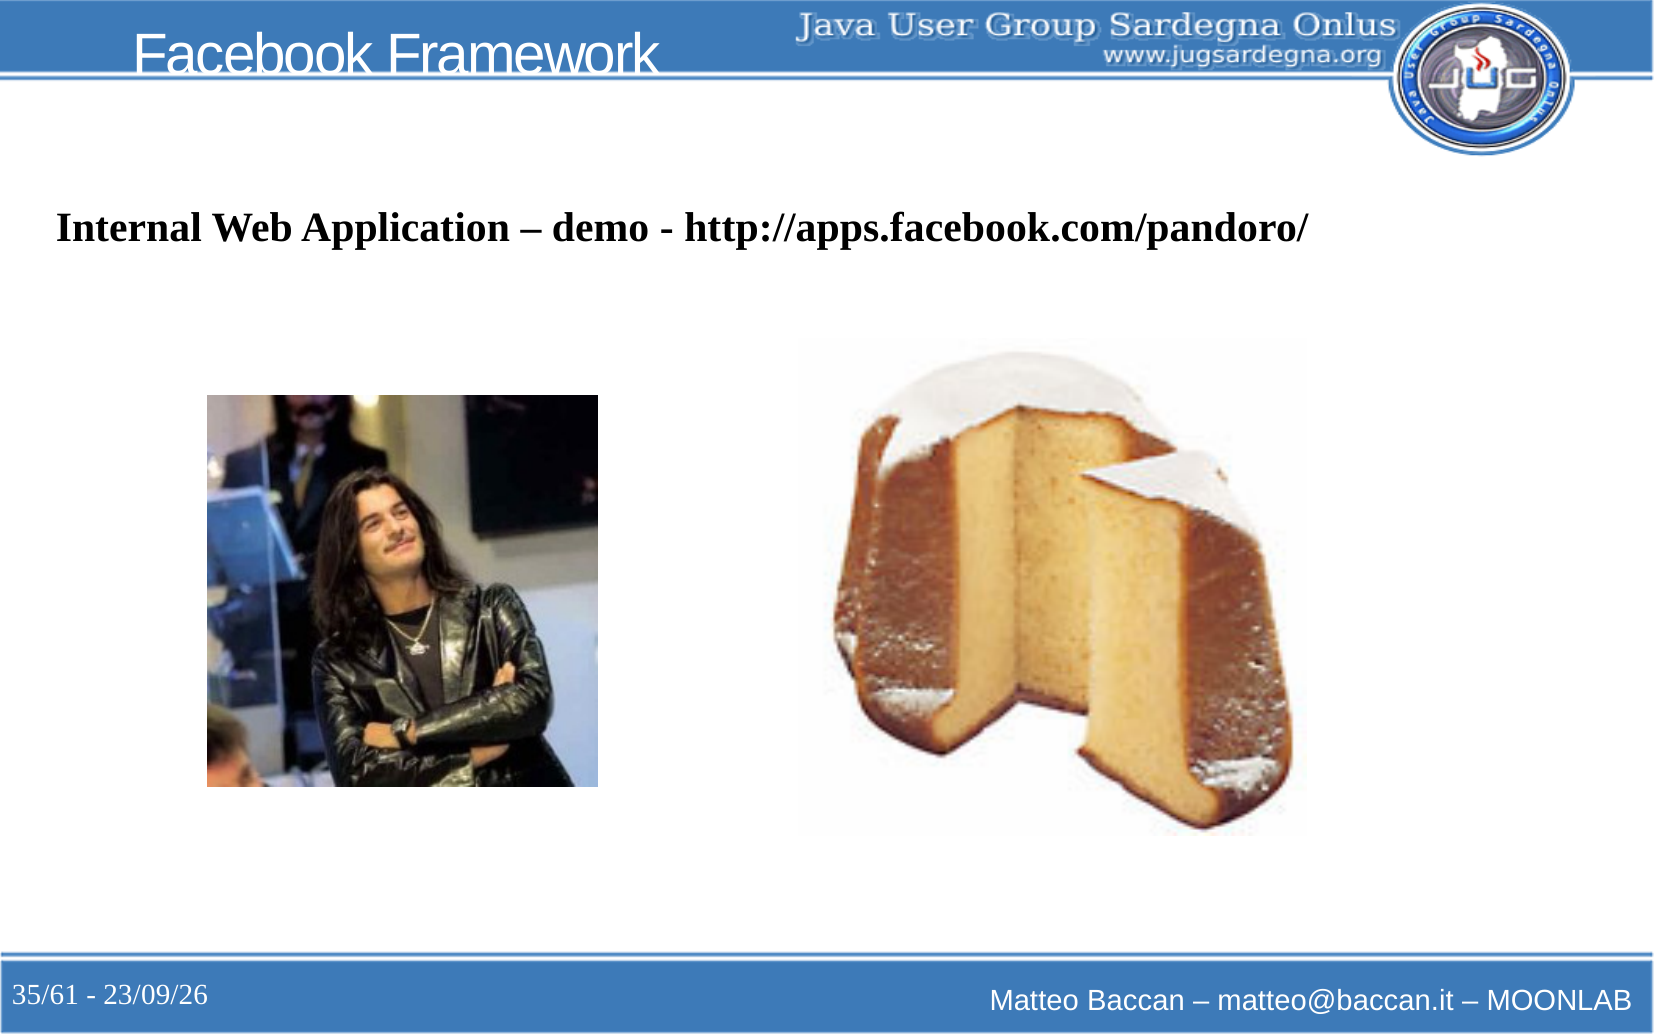

# Facebook Framework
Internal Web Application – demo - http://apps.facebook.com/pandoro/
35